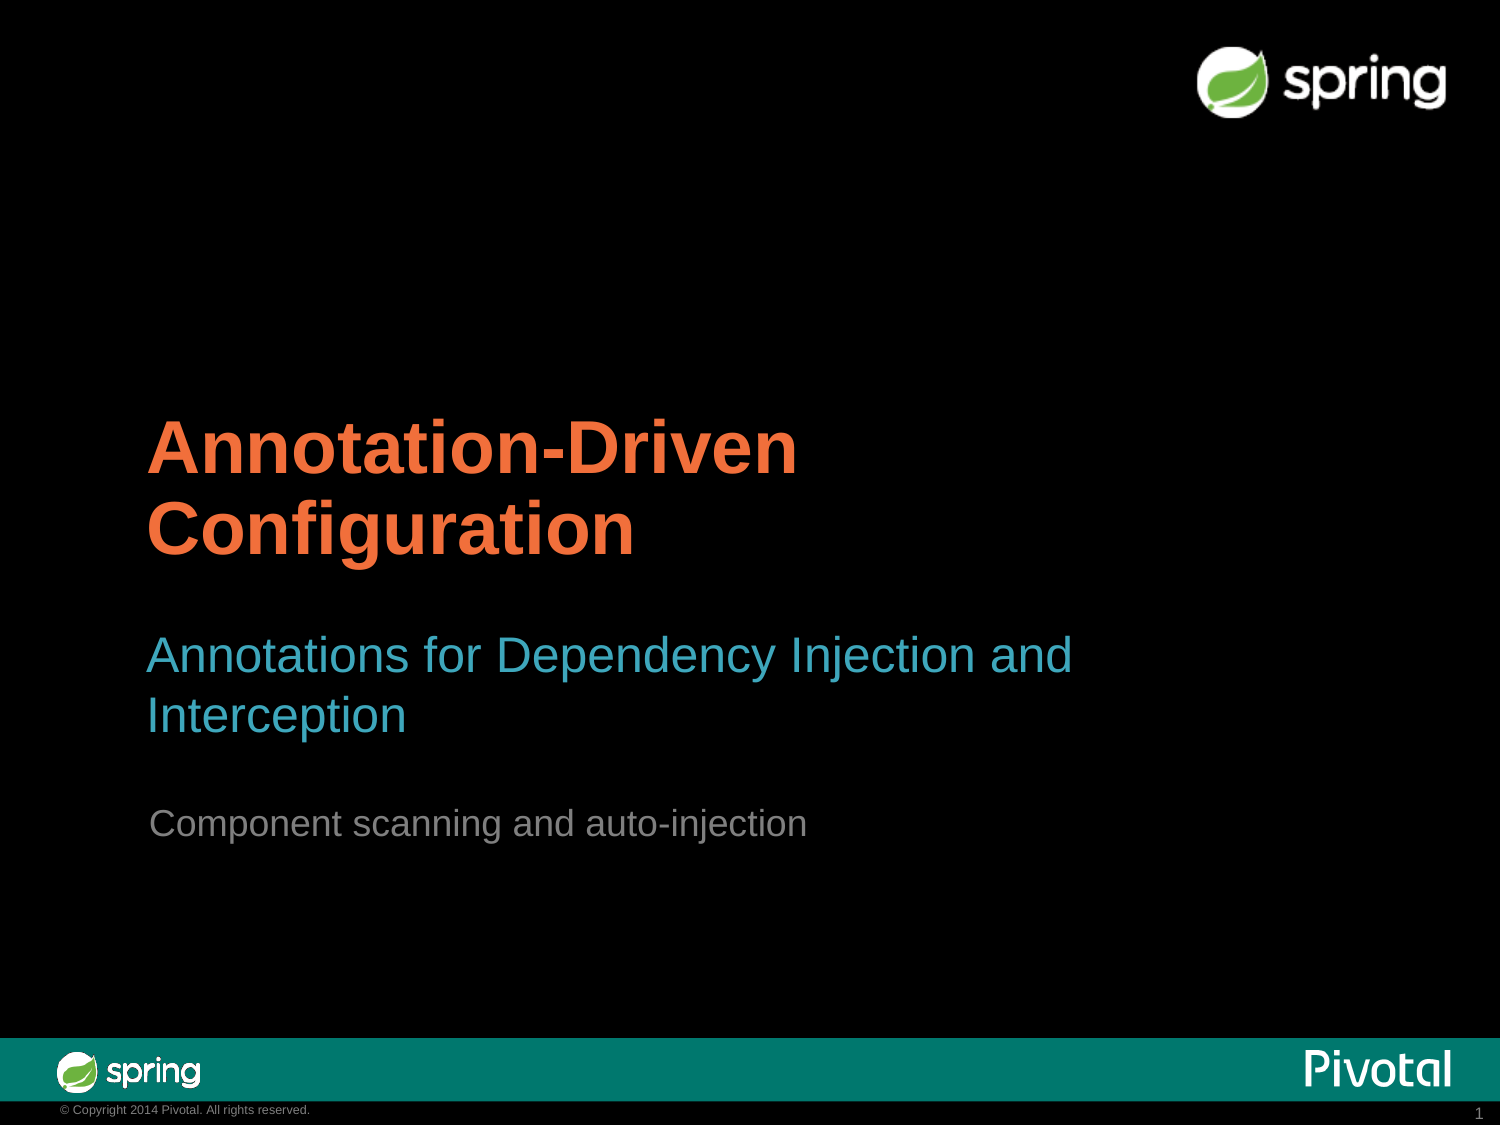

# Annotation-Driven Configuration
Annotations for Dependency Injection and Interception
Component scanning and auto-injection